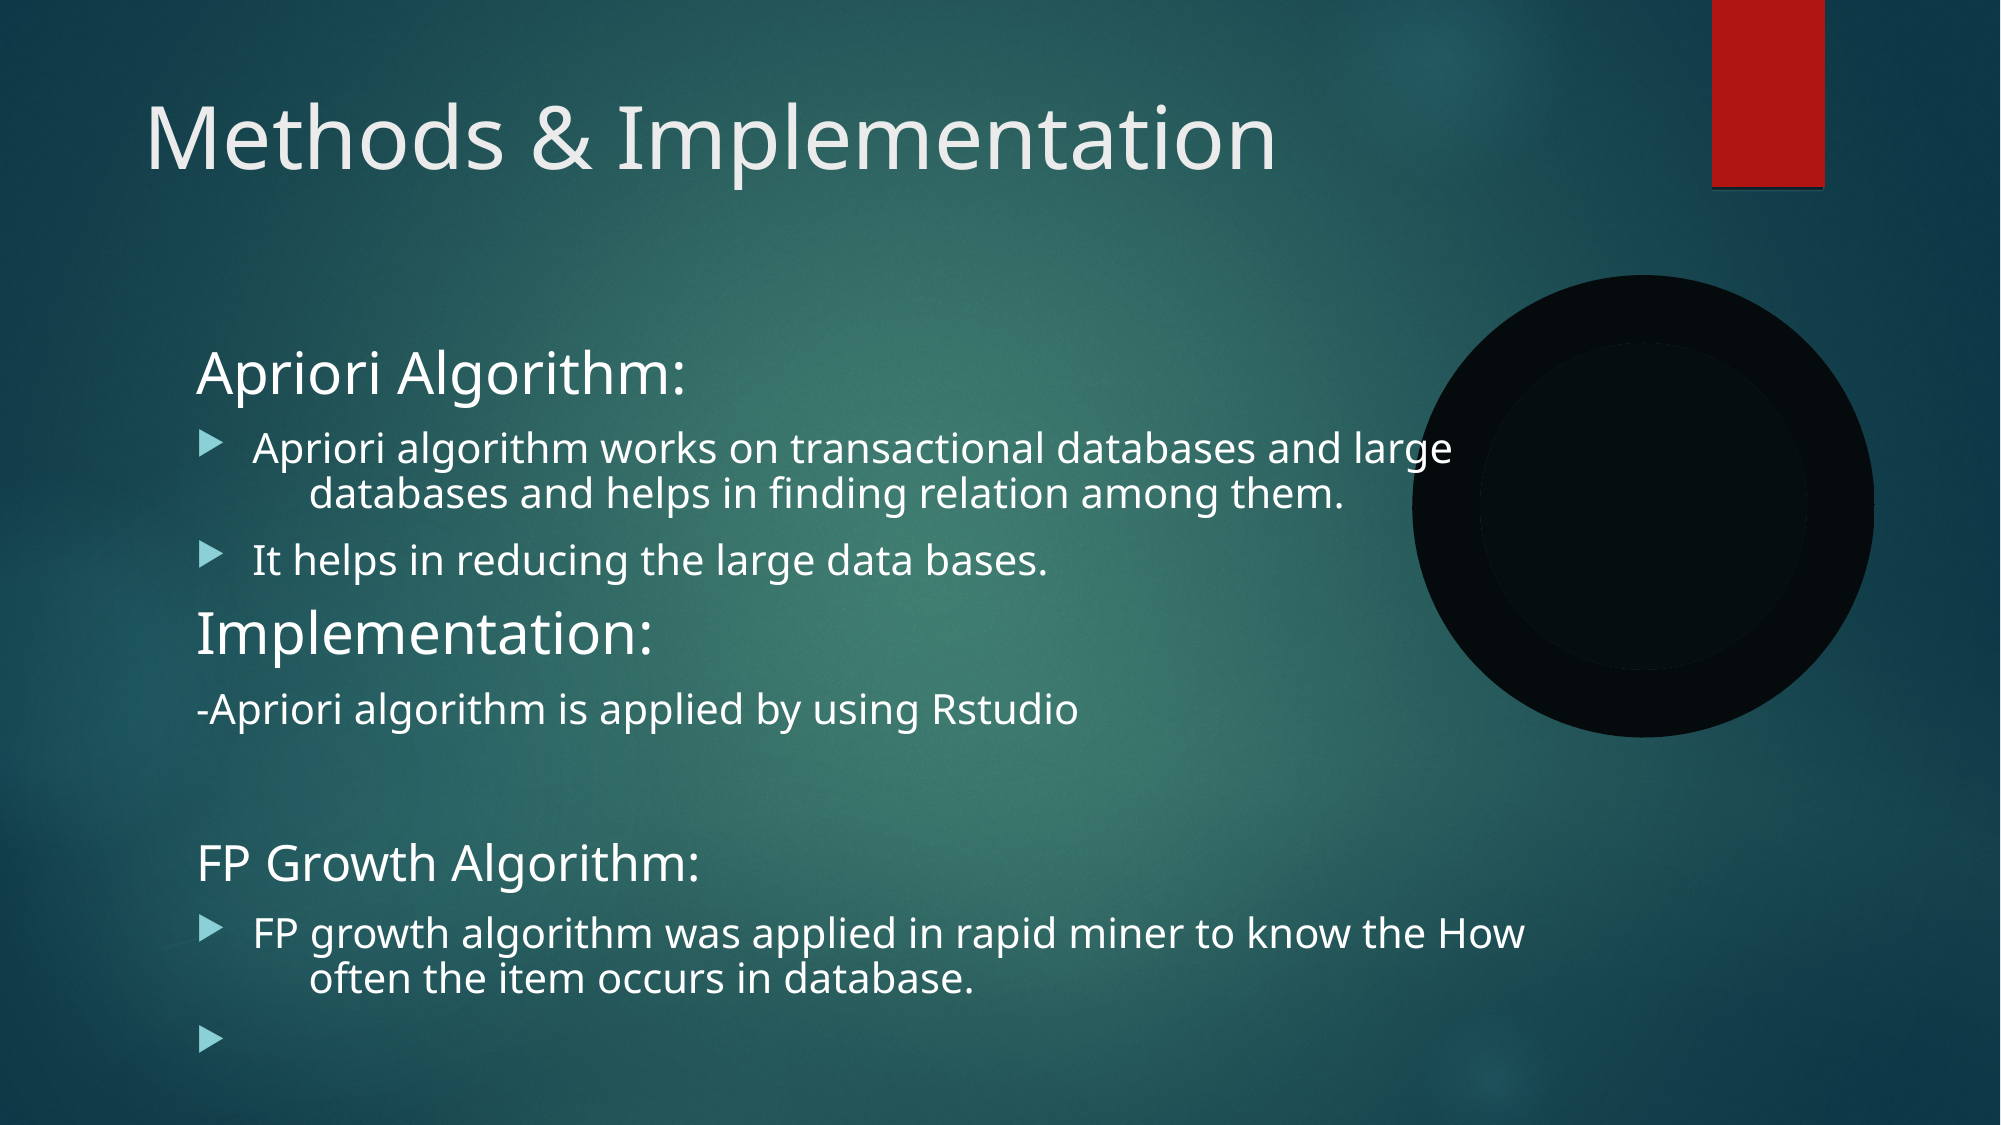

# Methods & Implementation
Apriori Algorithm:
Apriori algorithm works on transactional databases and large databases and helps in finding relation among them.
It helps in reducing the large data bases.
Implementation:
-Apriori algorithm is applied by using Rstudio
FP Growth Algorithm:
FP growth algorithm was applied in rapid miner to know the How often the item occurs in database.